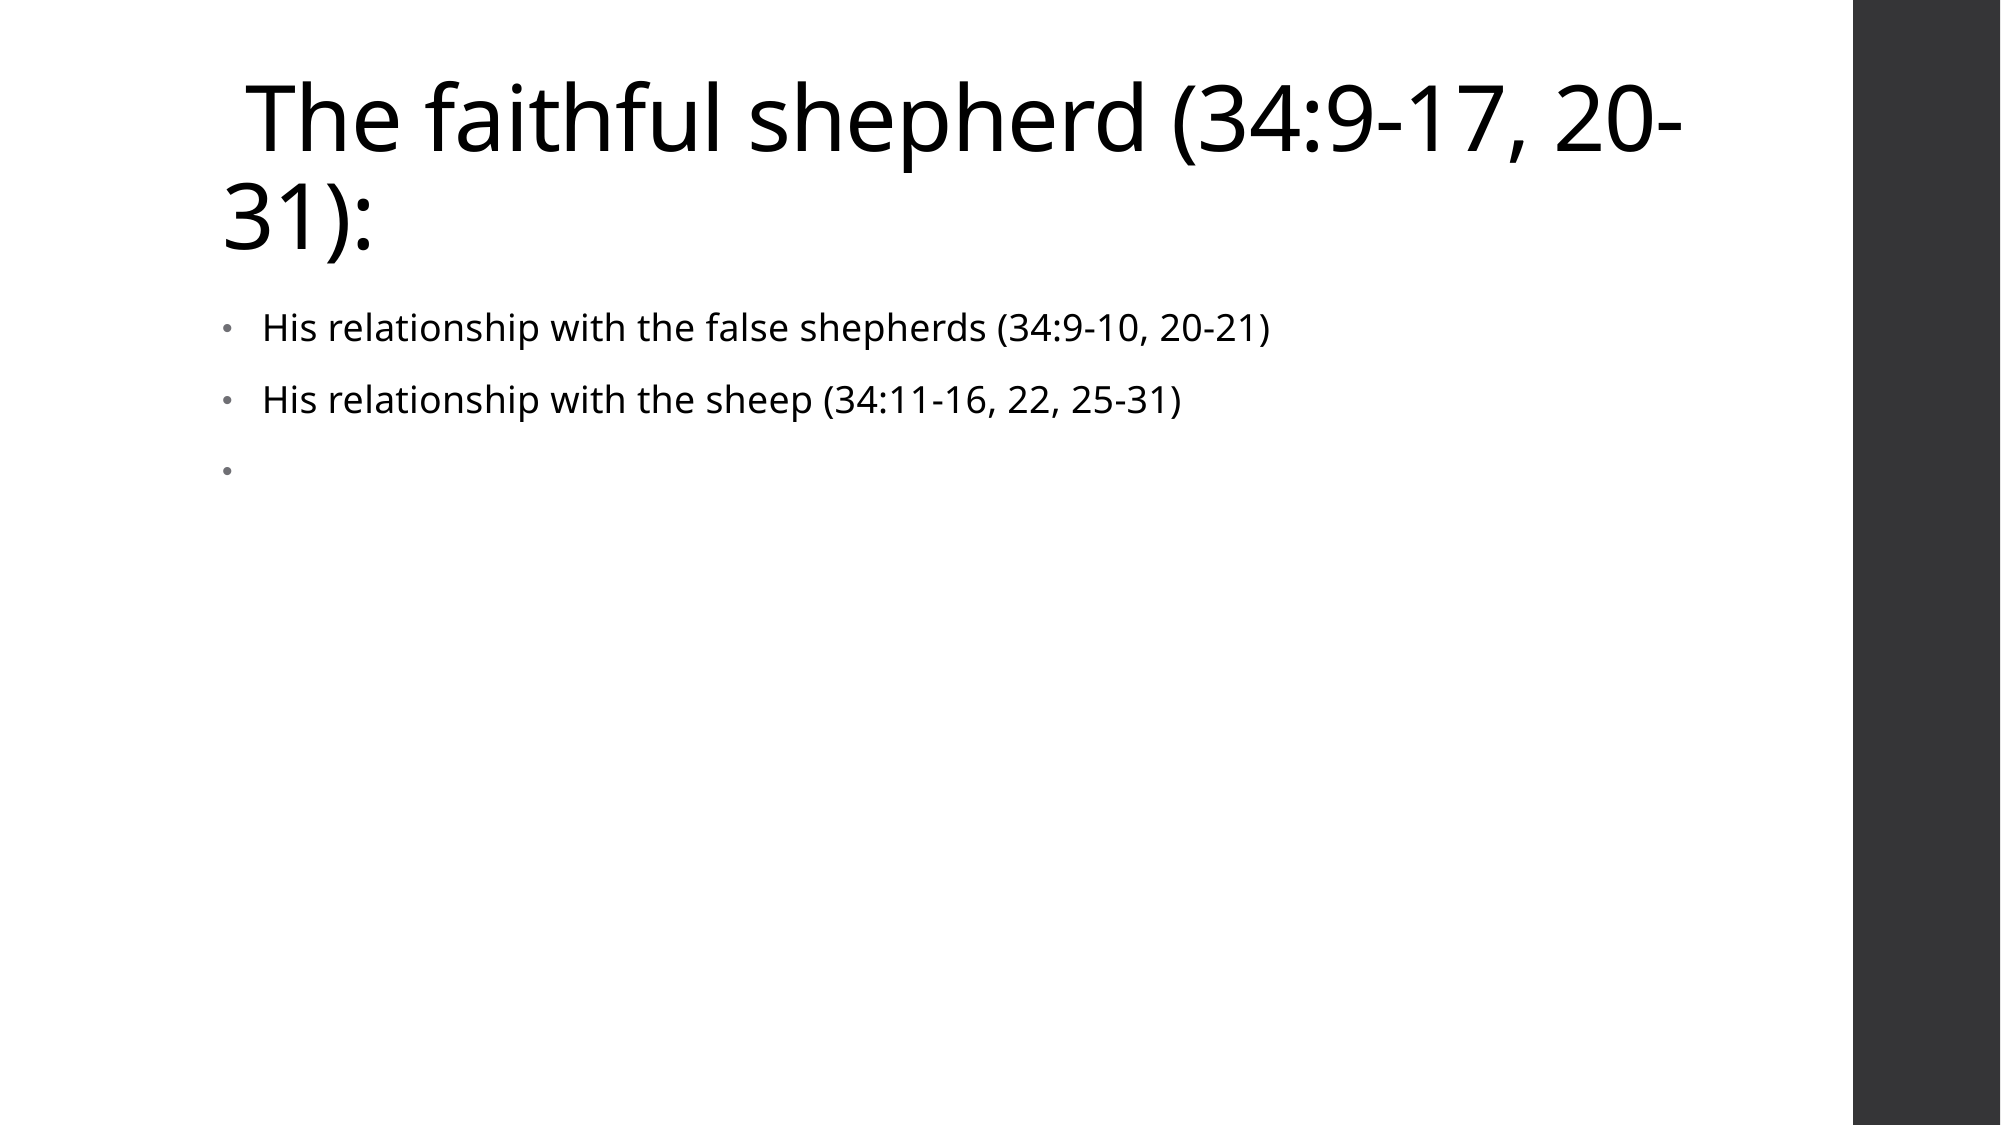

# The faithful shepherd (34:9-17, 20-31):
 His relationship with the false shepherds (34:9-10, 20-21)
 His relationship with the sheep (34:11-16, 22, 25-31)